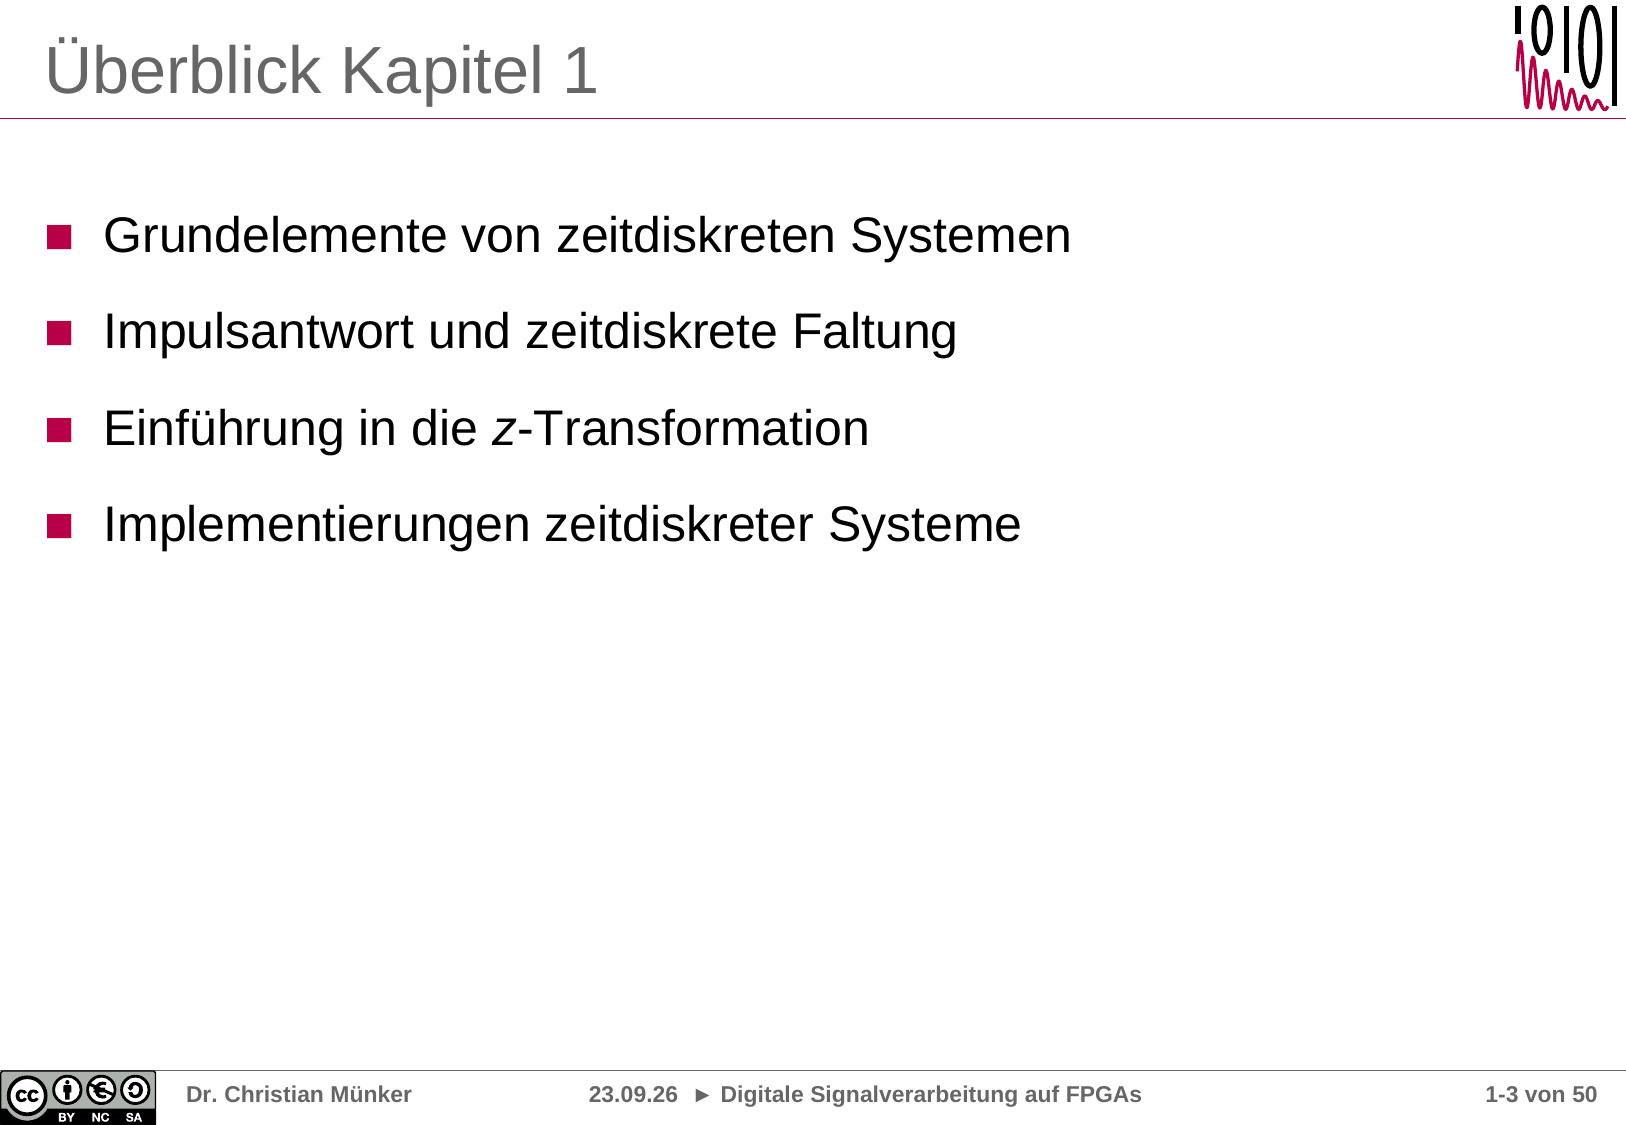

# Überblick Kapitel 1
Grundelemente von zeitdiskreten Systemen
Impulsantwort und zeitdiskrete Faltung
Einführung in die z-Transformation
Implementierungen zeitdiskreter Systeme